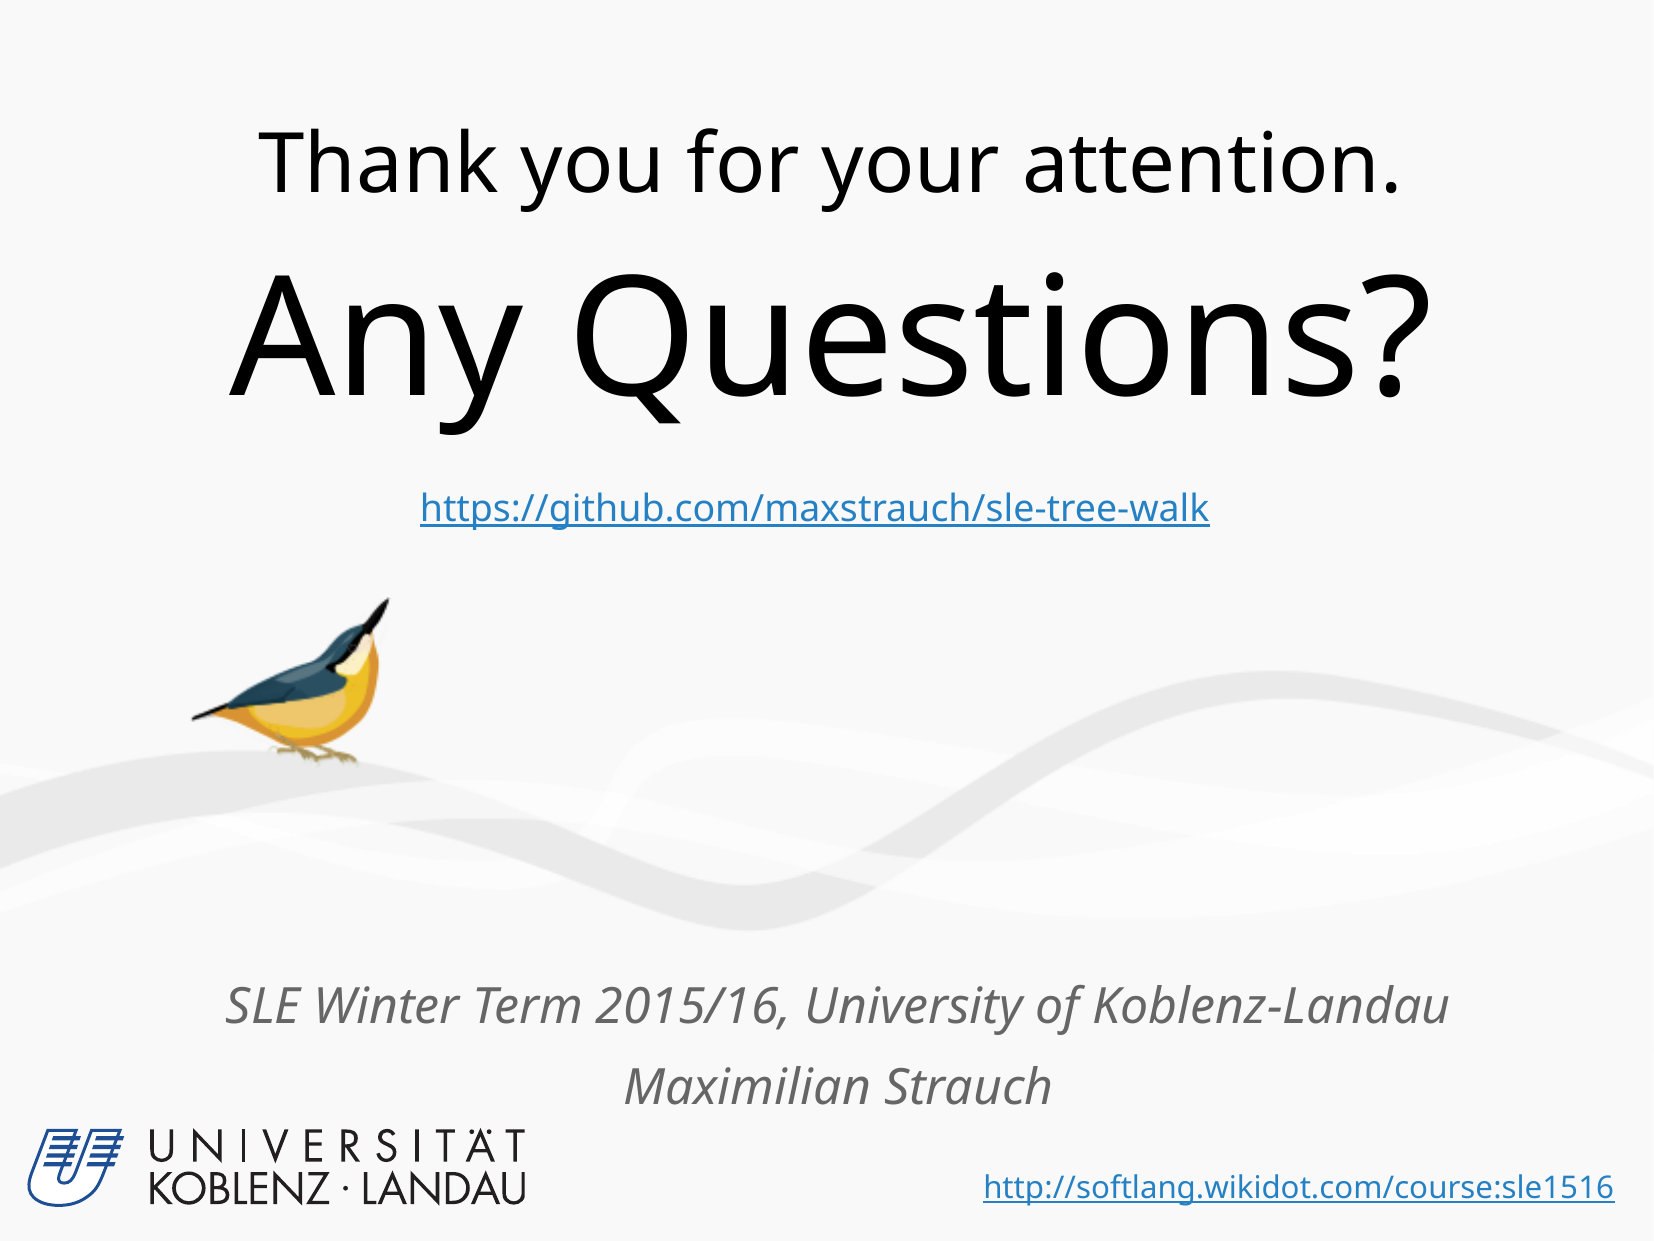

# Thank you for your attention. Any Questions?
https://github.com/maxstrauch/sle-tree-walk
SLE Winter Term 2015/16, University of Koblenz-Landau
Maximilian Strauch
http://softlang.wikidot.com/course:sle1516